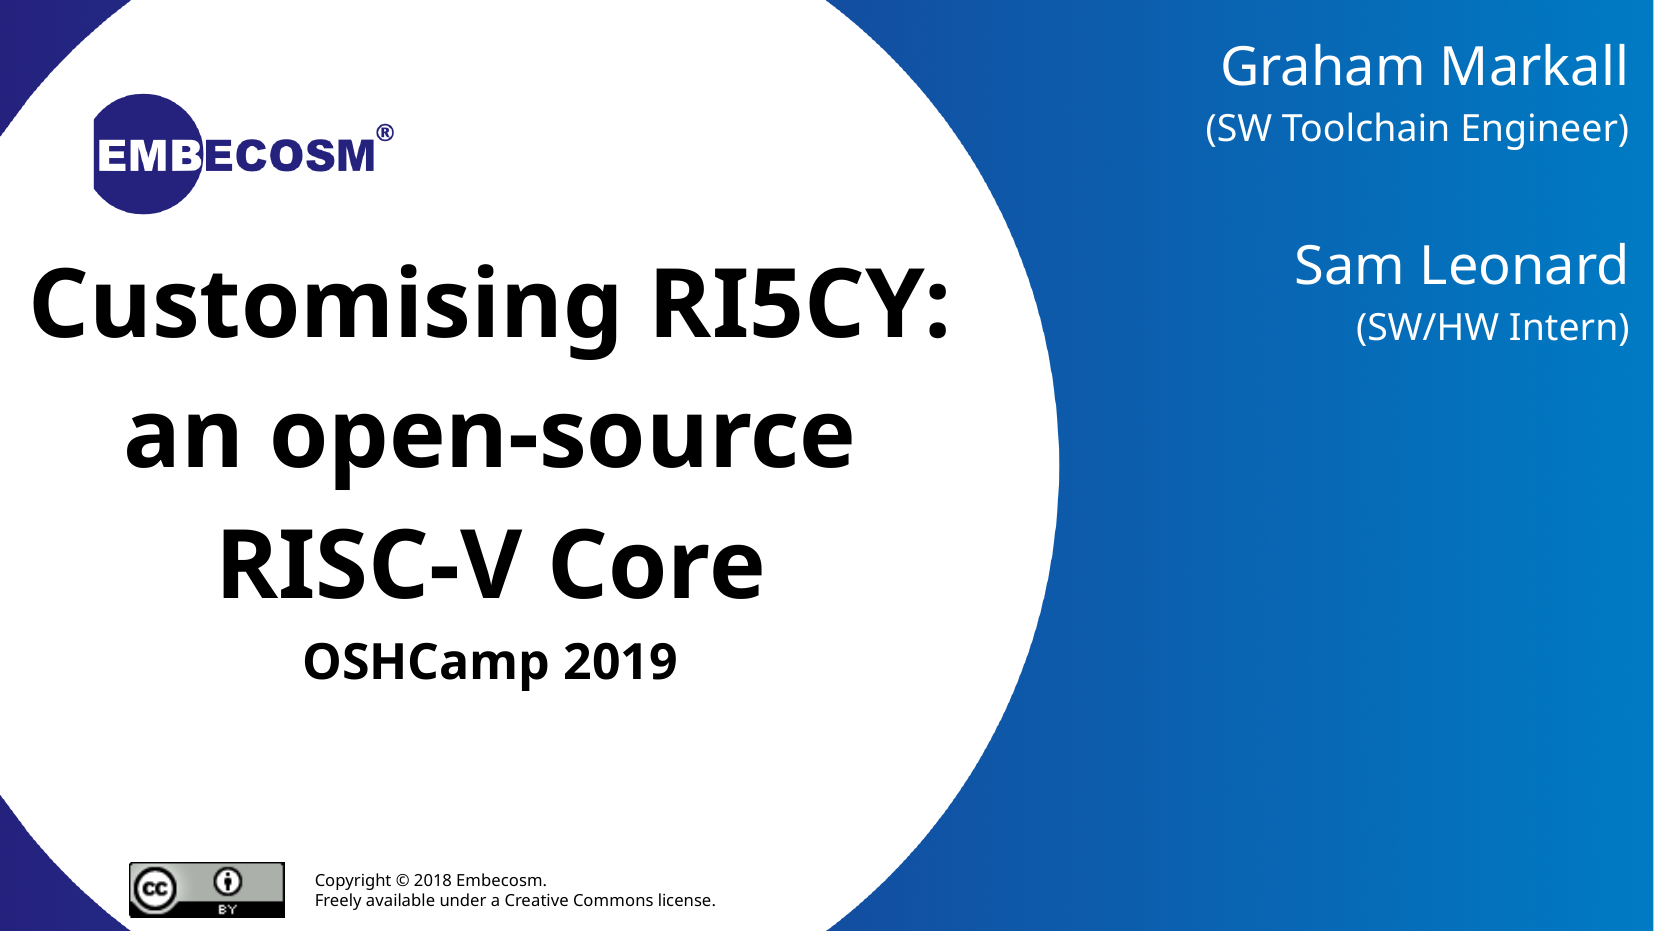

Graham Markall
(SW Toolchain Engineer)
Sam Leonard
(SW/HW Intern)
# Customising RI5CY: an open-source RISC-V Core OSHCamp 2019
Copyright © 2018 Embecosm.
Freely available under a Creative Commons license.